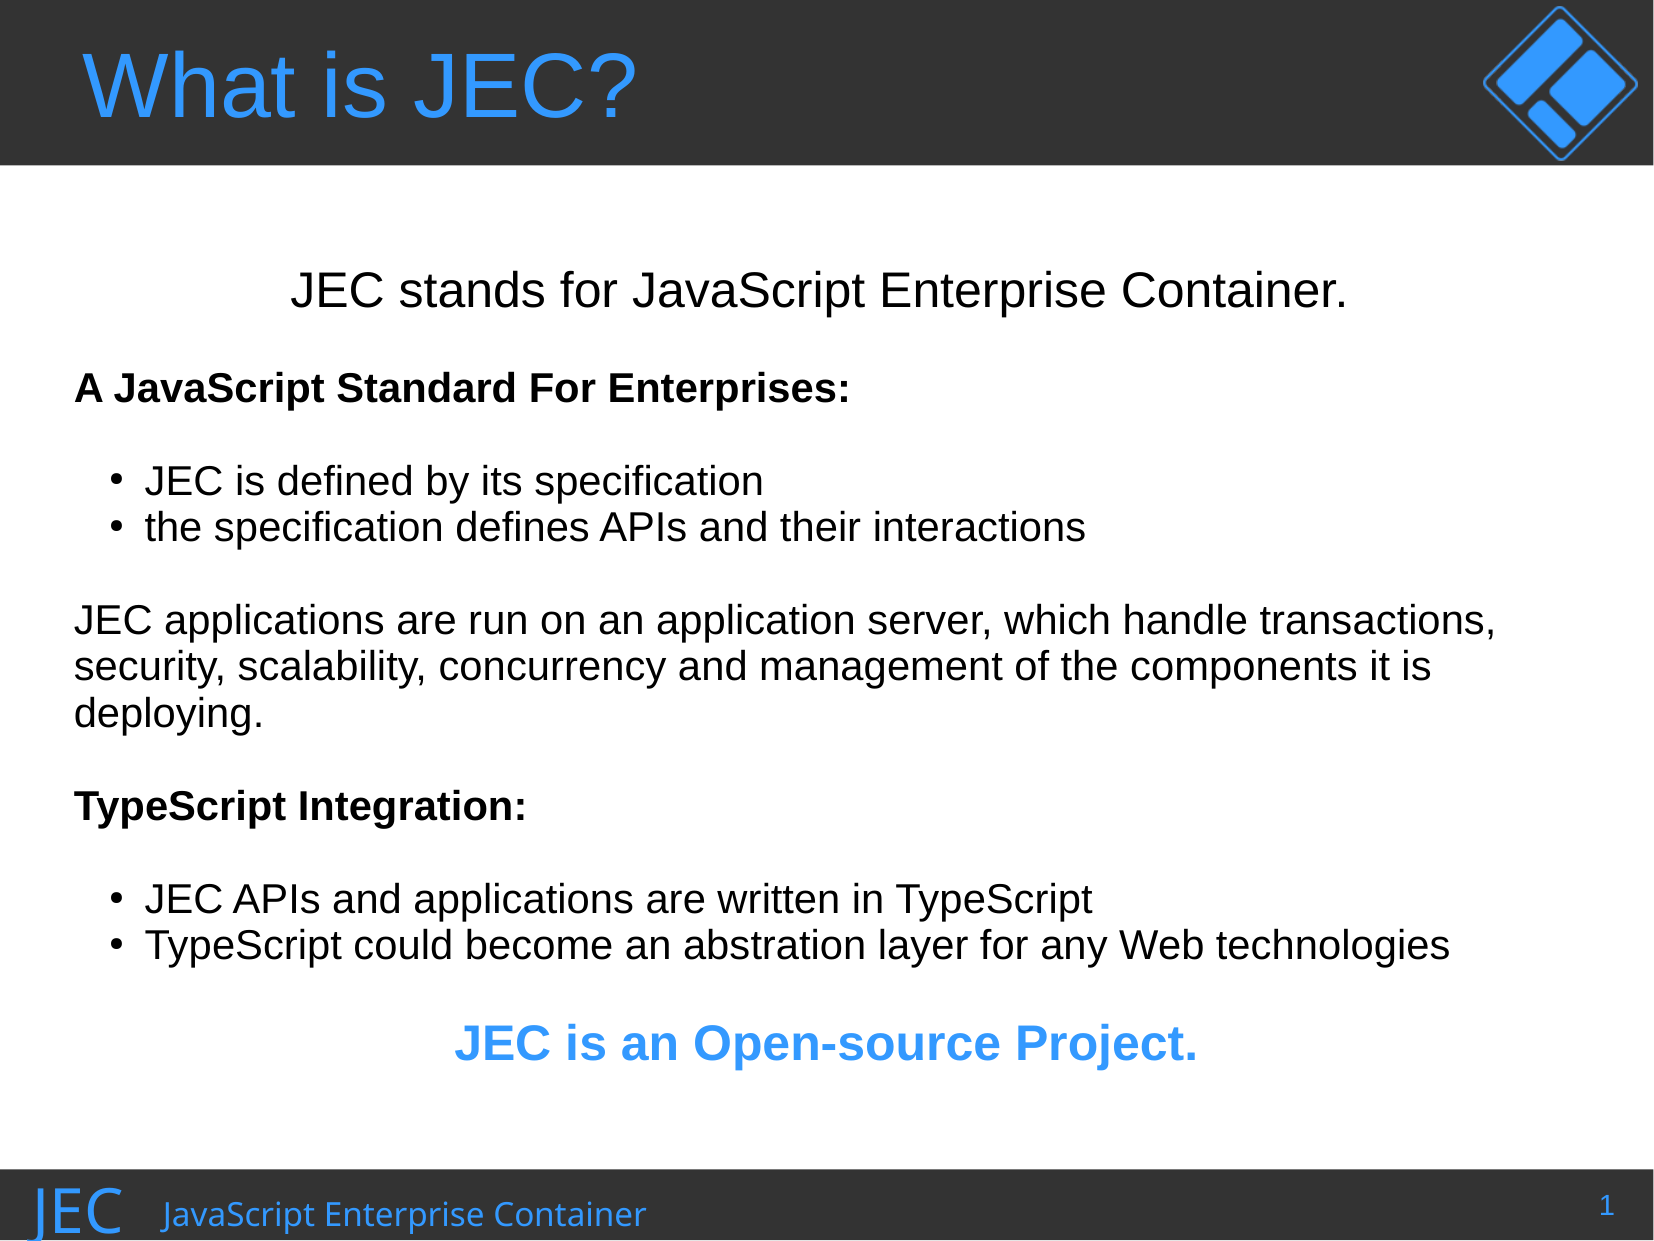

# What is JEC?
JEC stands for JavaScript Enterprise Container.
A JavaScript Standard For Enterprises:
JEC is defined by its specification
the specification defines APIs and their interactions
JEC applications are run on an application server, which handle transactions, security, scalability, concurrency and management of the components it is deploying.
TypeScript Integration:
JEC APIs and applications are written in TypeScript
TypeScript could become an abstration layer for any Web technologies
JEC is an Open-source Project.
JEC
1
JavaScript Enterprise Container